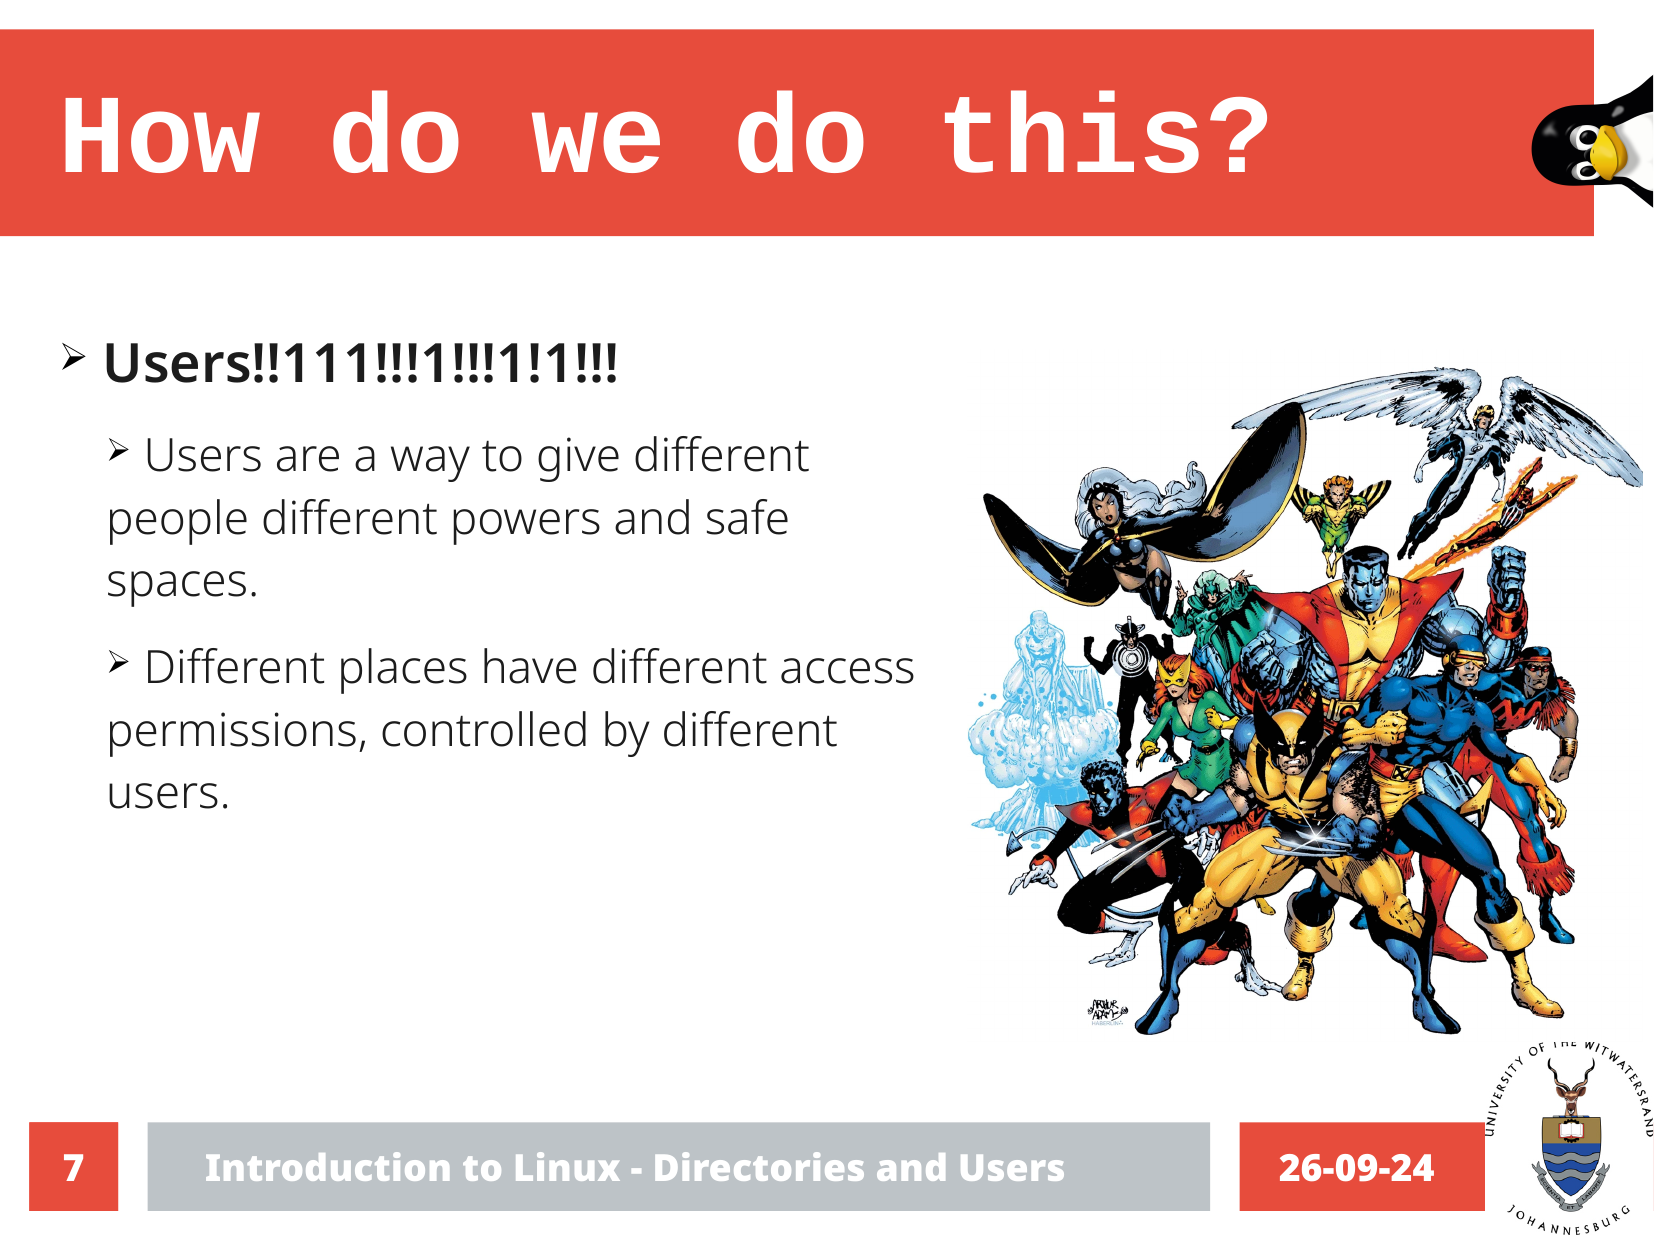

# How do we do this?
 Users!!111!!!1!!!1!1!!!
 Users are a way to give different people different powers and safe spaces.
 Different places have different access permissions, controlled by different users.
7
 Introduction to Linux - Directories and Users